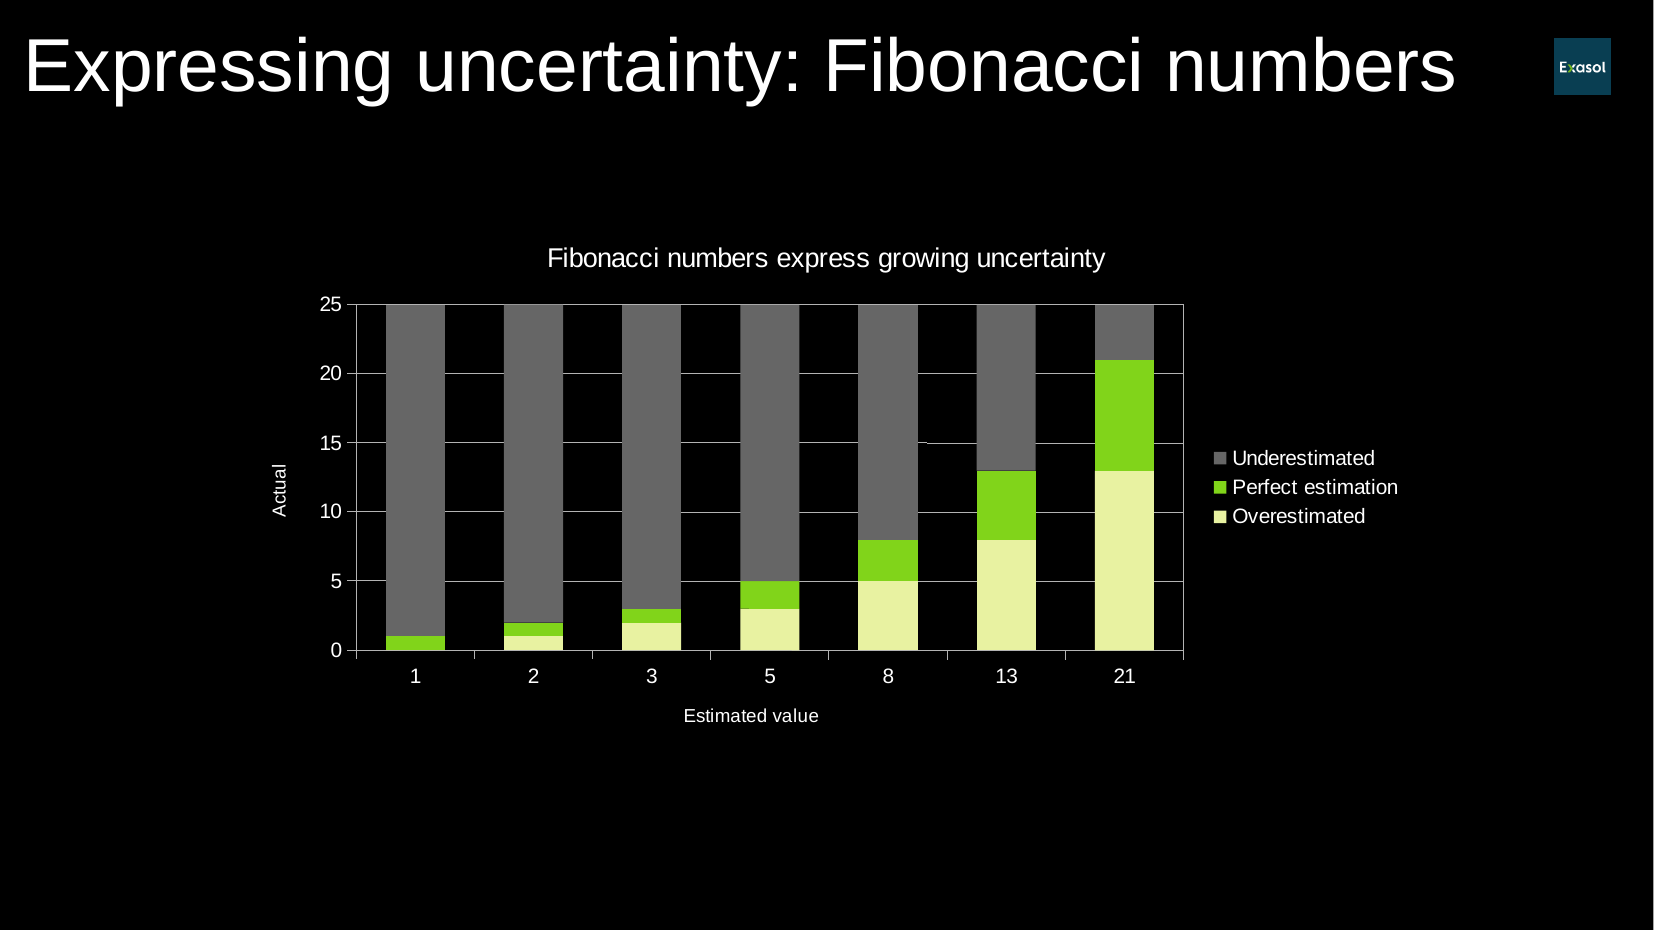

# Expressing uncertainty: Fibonacci numbers
### Chart: Fibonacci numbers express growing uncertainty
| Category | Overestimated | Perfect estimation | Underestimated |
|---|---|---|---|
| 1 | 0.0 | 1.0 | 24.0 |
| 2 | 1.0 | 1.0 | 23.0 |
| 3 | 2.0 | 1.0 | 22.0 |
| 5 | 3.0 | 2.0 | 20.0 |
| 8 | 5.0 | 3.0 | 18.0 |
| 13 | 8.0 | 5.0 | 12.0 |
| 21 | 13.0 | 8.0 | 4.0 |